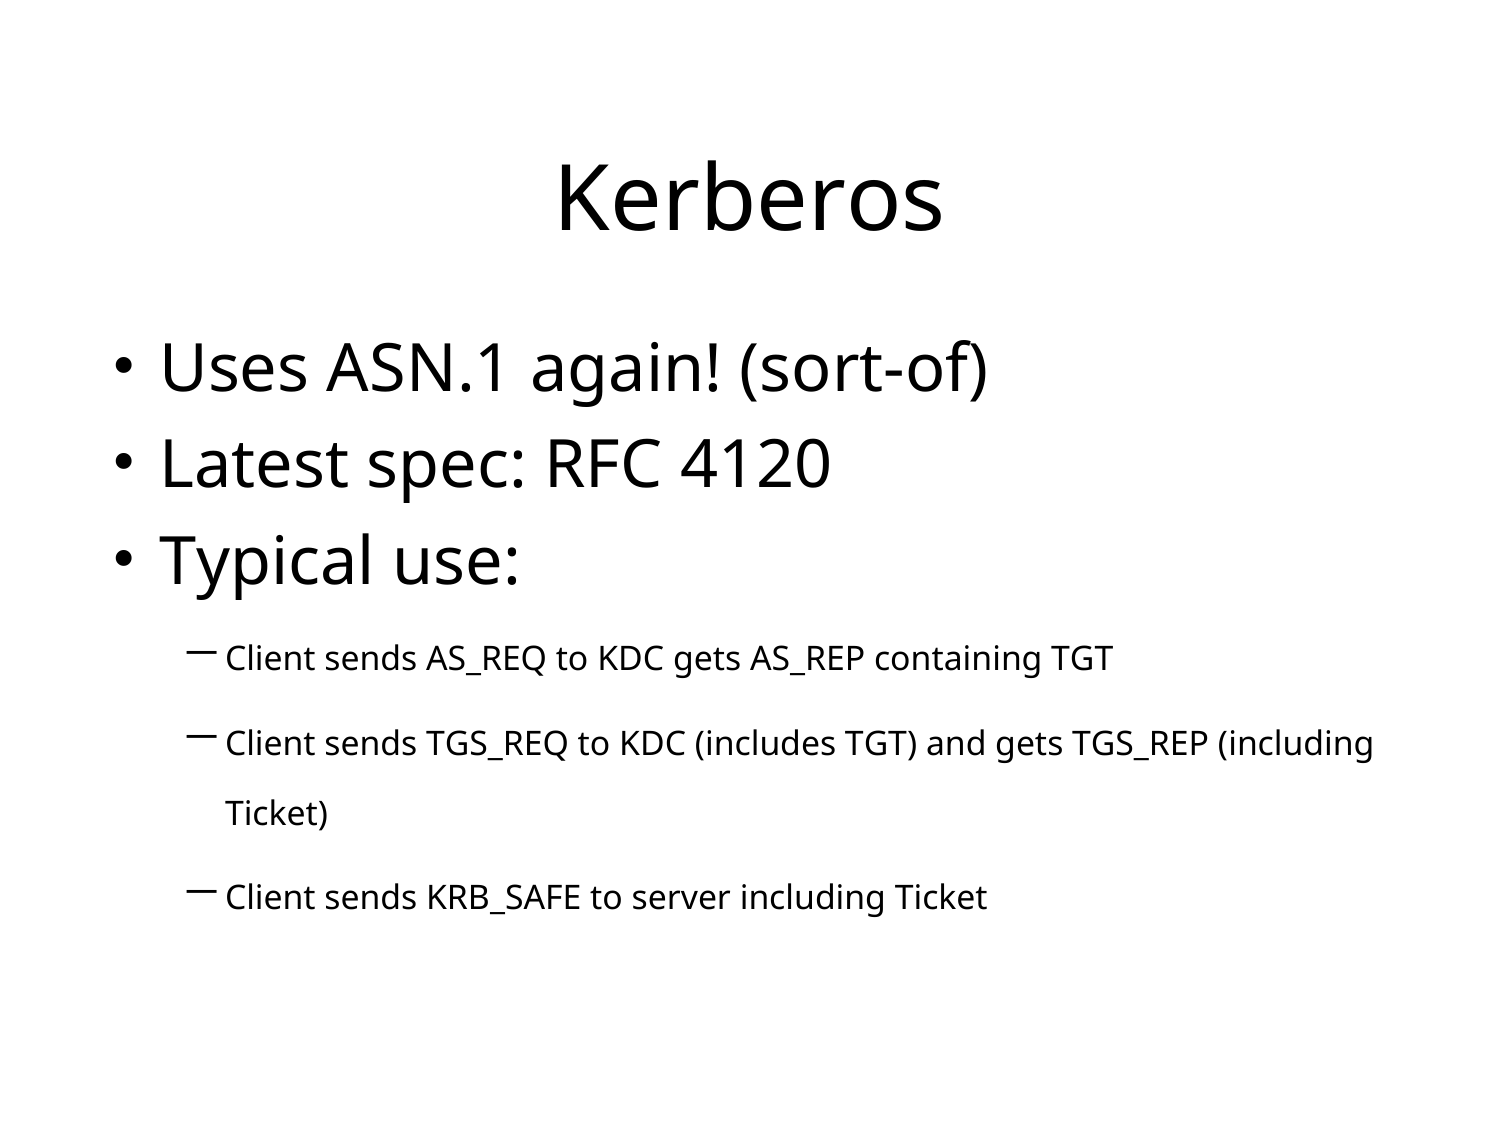

Kerberos
Uses ASN.1 again! (sort-of)
Latest spec: RFC 4120
Typical use:
Client sends AS_REQ to KDC gets AS_REP containing TGT
Client sends TGS_REQ to KDC (includes TGT) and gets TGS_REP (including Ticket)
Client sends KRB_SAFE to server including Ticket